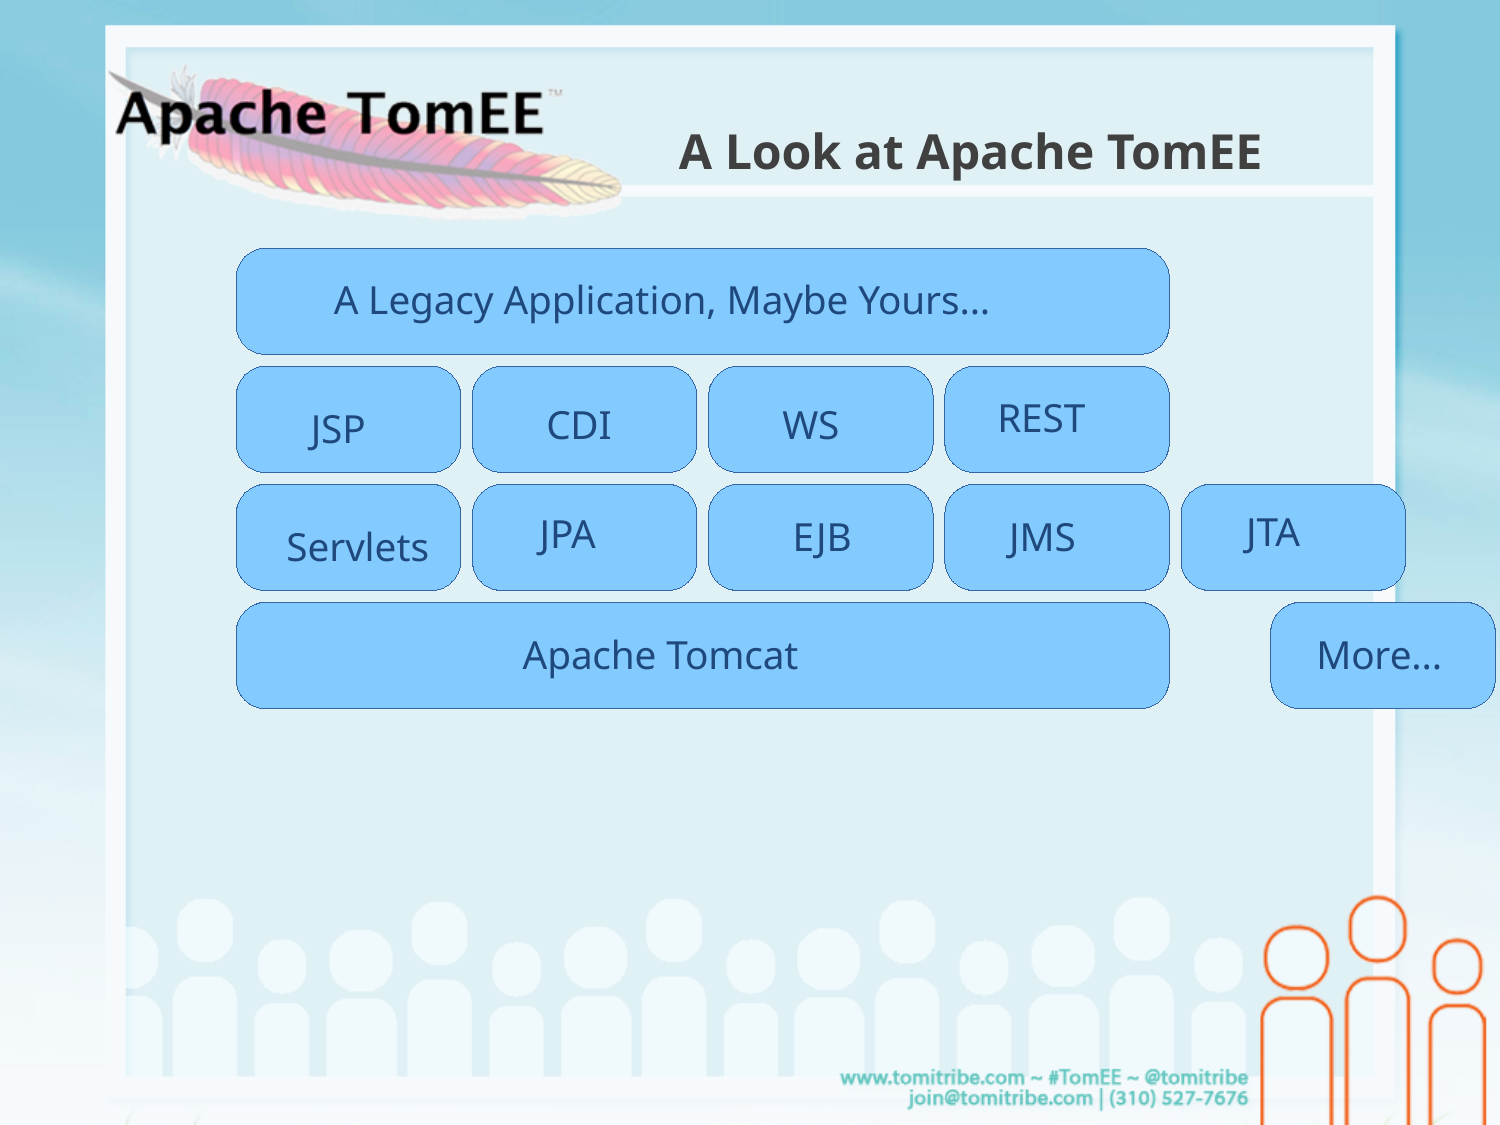

# A Look at Apache TomEE
A Legacy Application, Maybe Yours...
REST
CDI
WS
JSP
JTA
JPA
EJB
JMS
Servlets
Apache Tomcat
More...